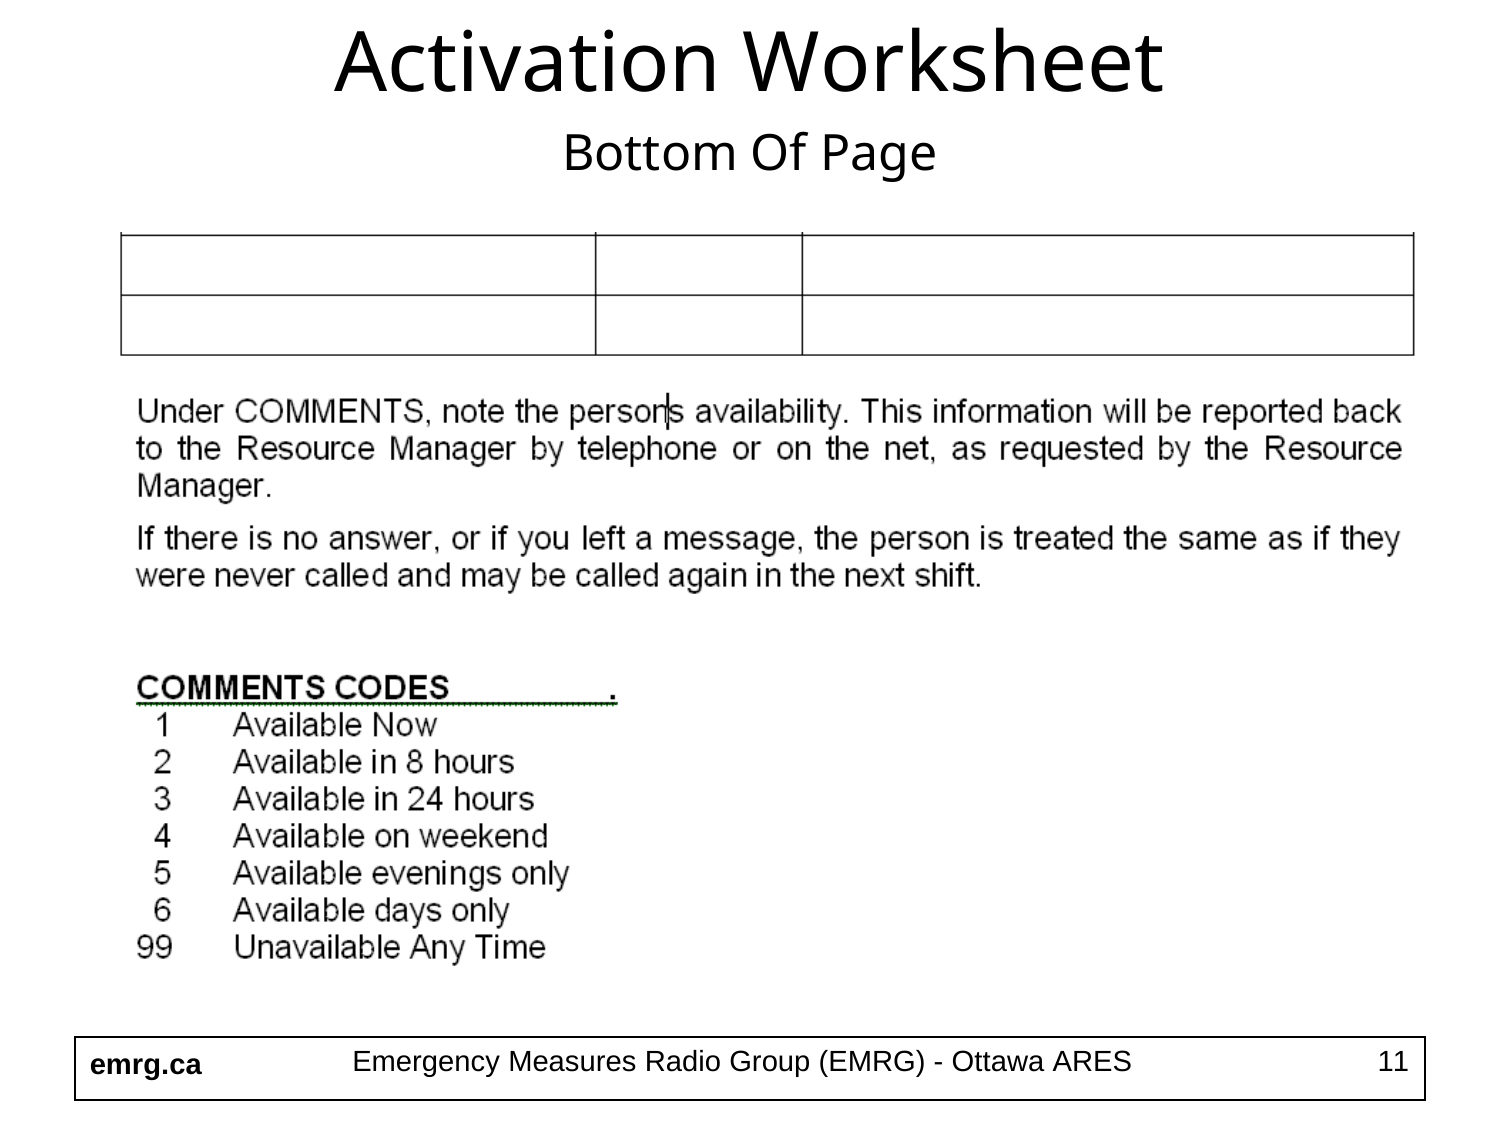

# Activation Worksheet Bottom Of Page
Emergency Measures Radio Group (EMRG) - Ottawa ARES
11